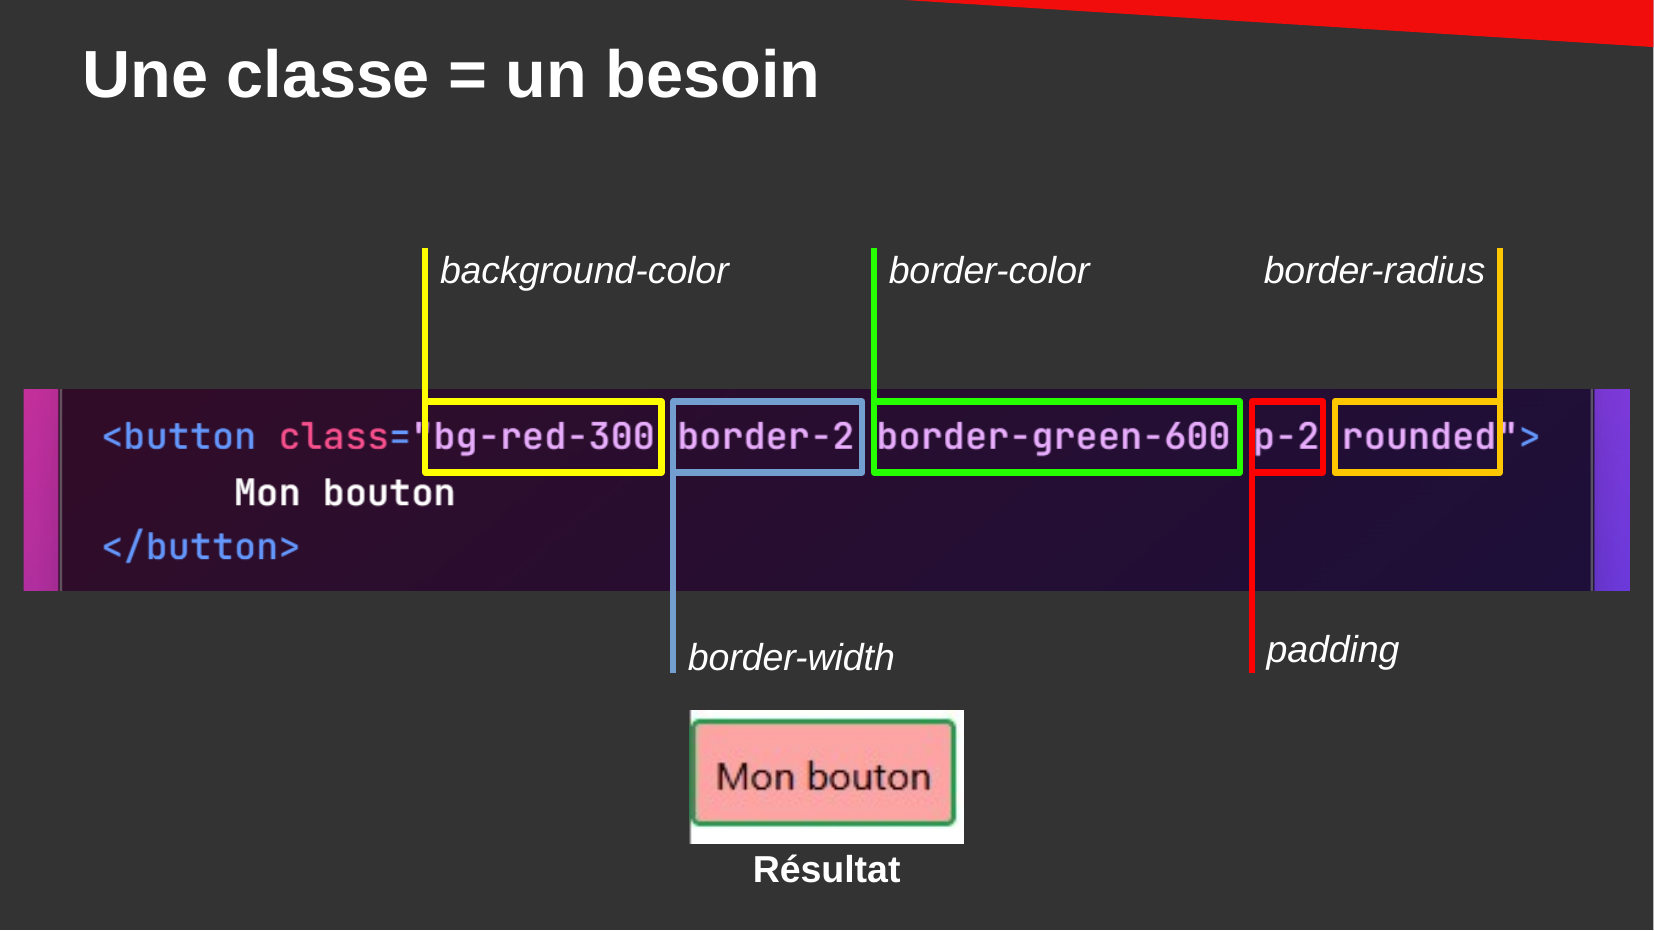

# Une classe = un besoin
background-color
border-color
border-radius
padding
border-width
Résultat